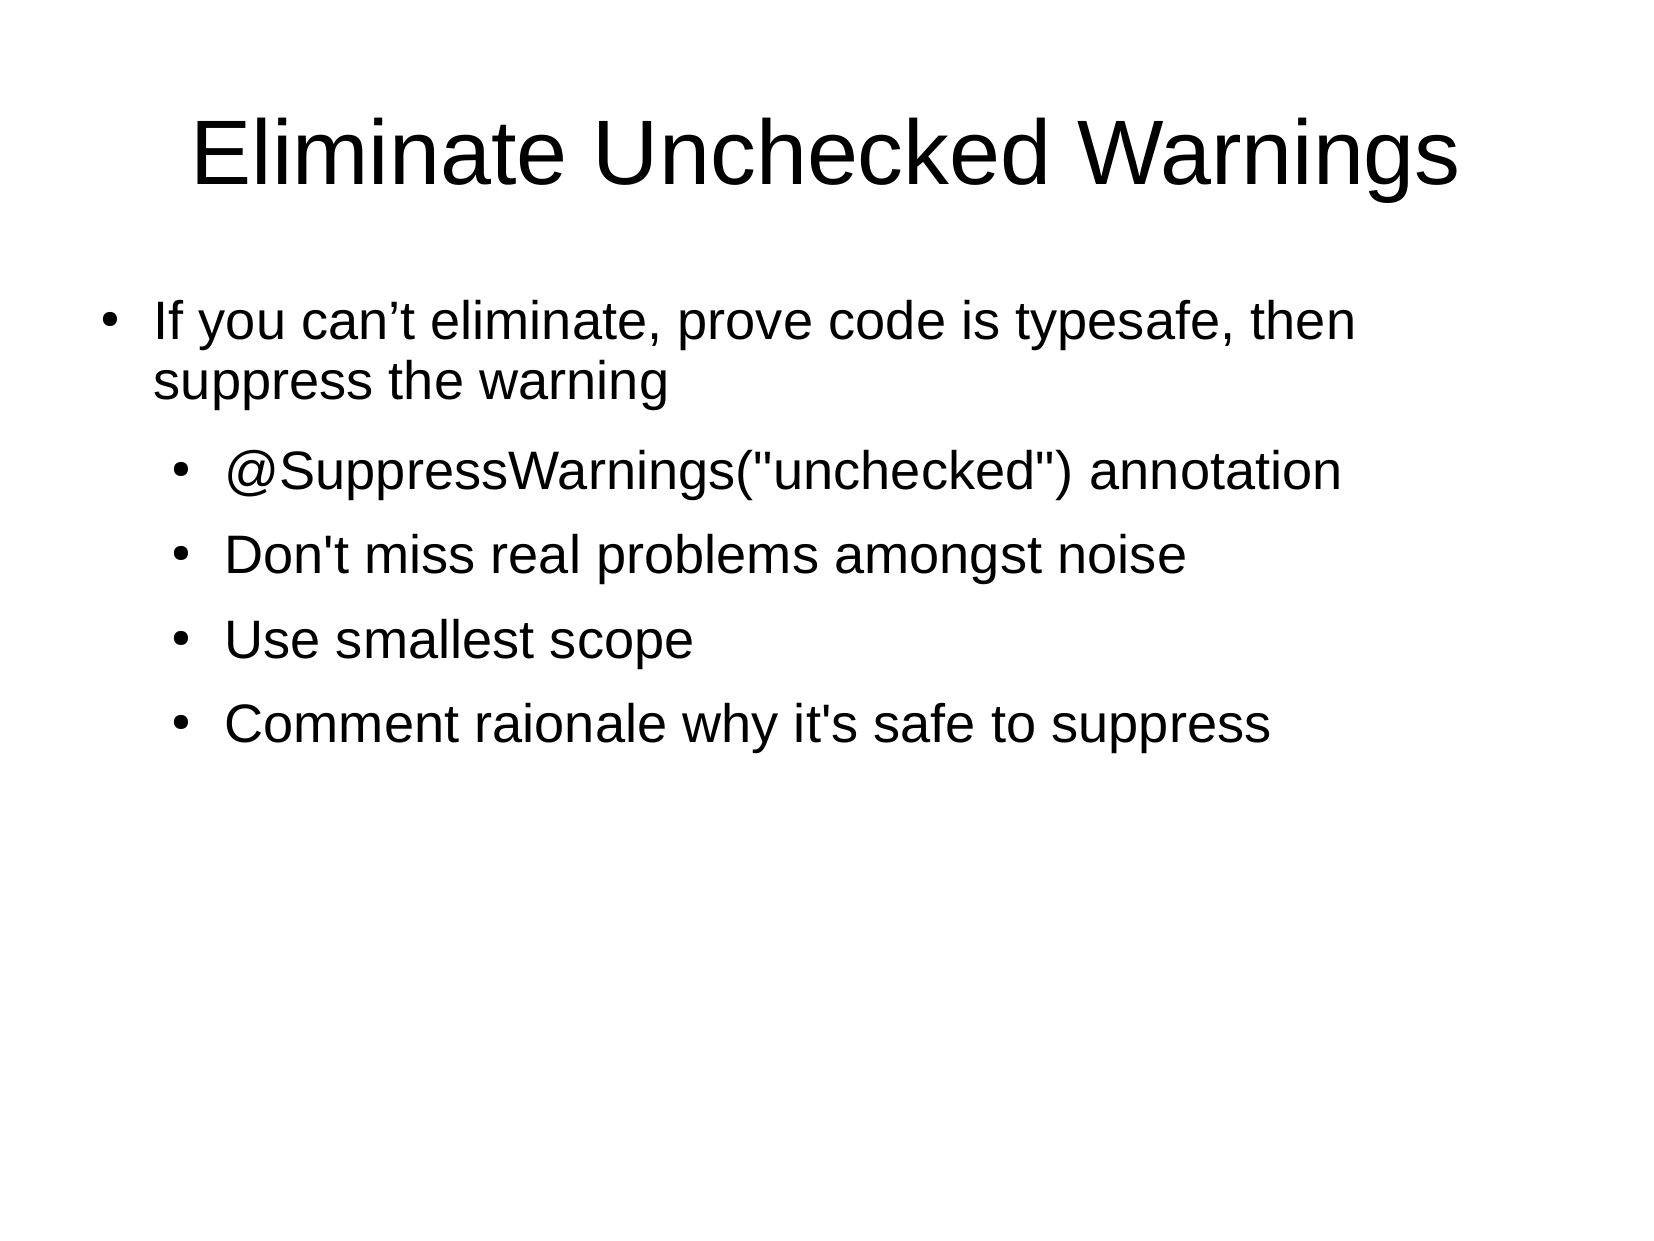

# Eliminate Unchecked Warnings
If you can’t eliminate, prove code is typesafe, then suppress the warning
@SuppressWarnings("unchecked") annotation
Don't miss real problems amongst noise
Use smallest scope
Comment raionale why it's safe to suppress